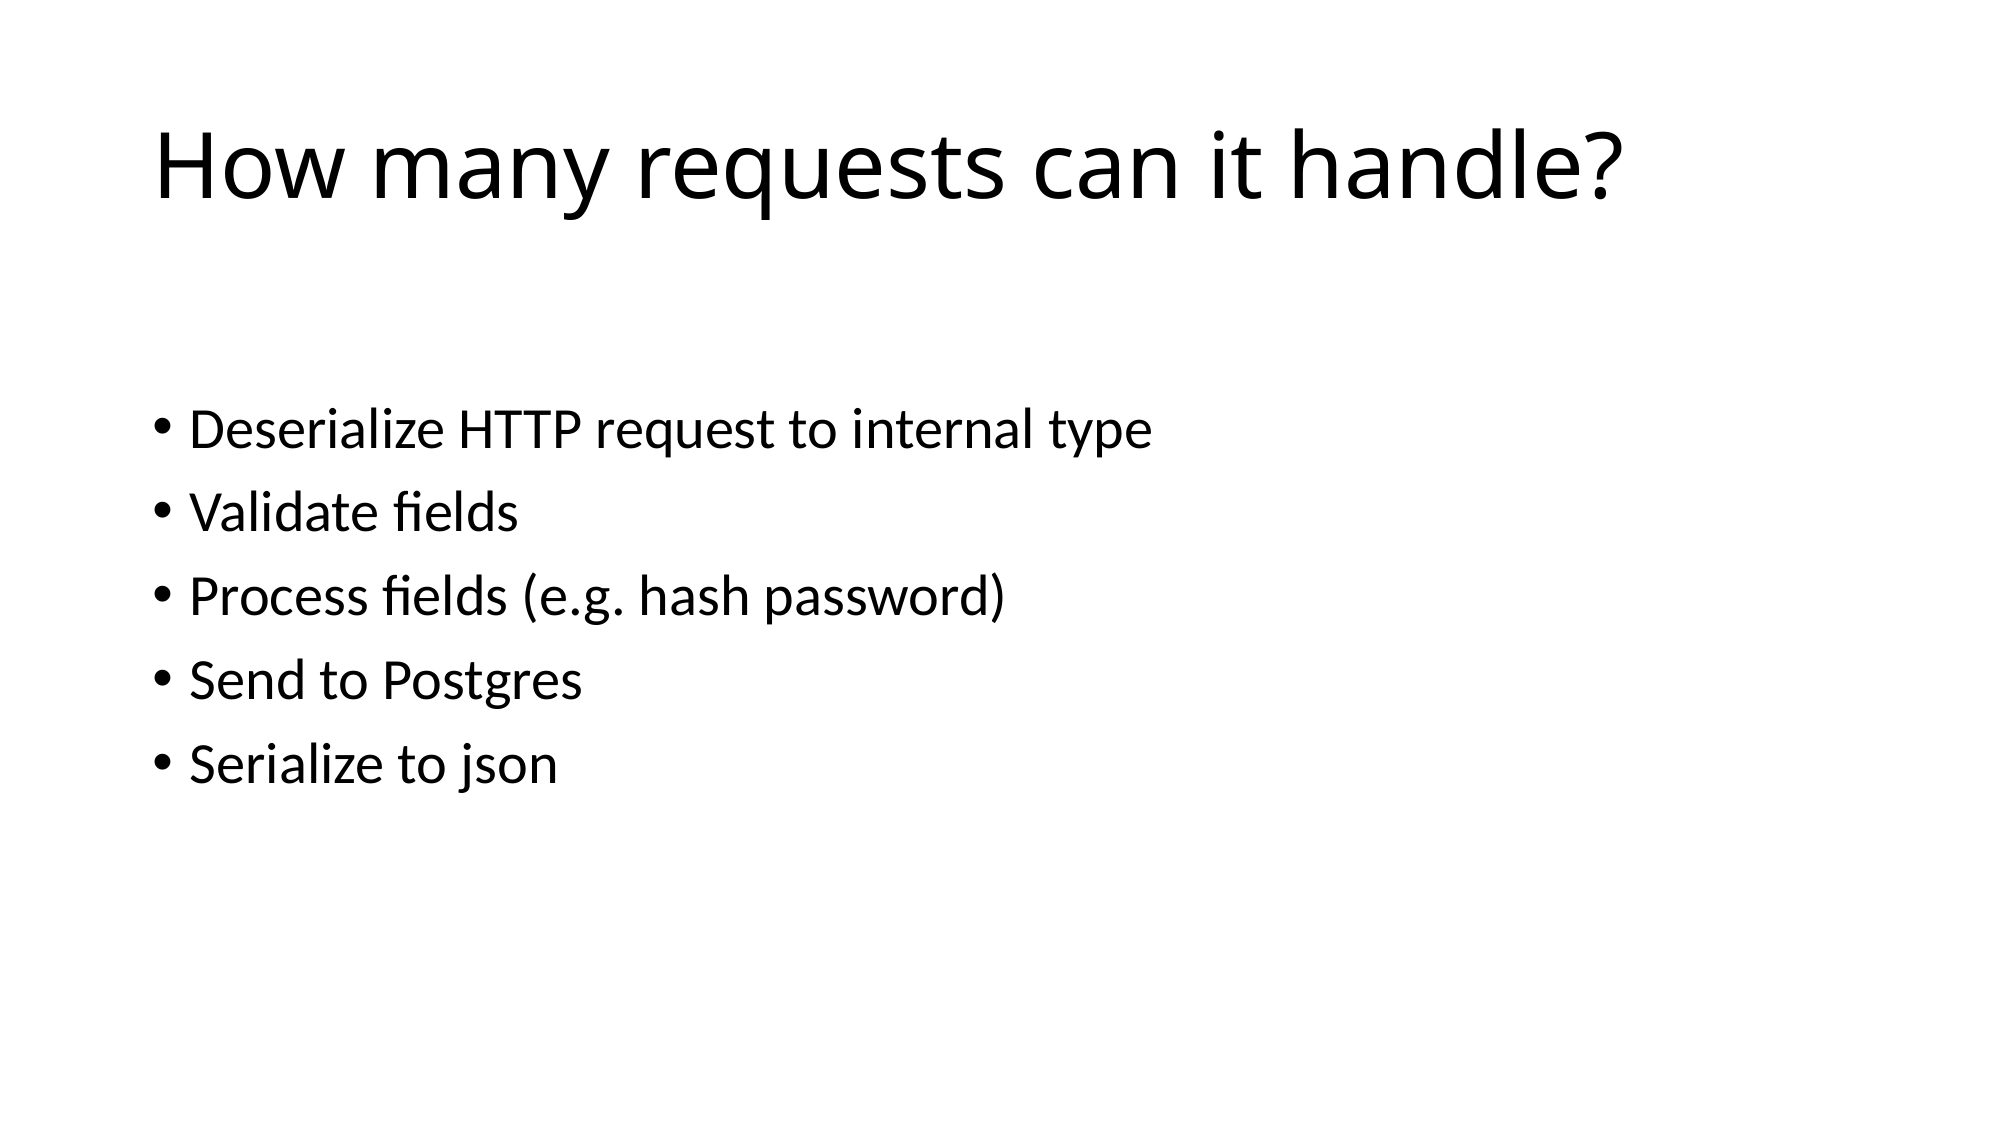

# How many requests can it handle?
Deserialize HTTP request to internal type
Validate fields
Process fields (e.g. hash password)
Send to Postgres
Serialize to json